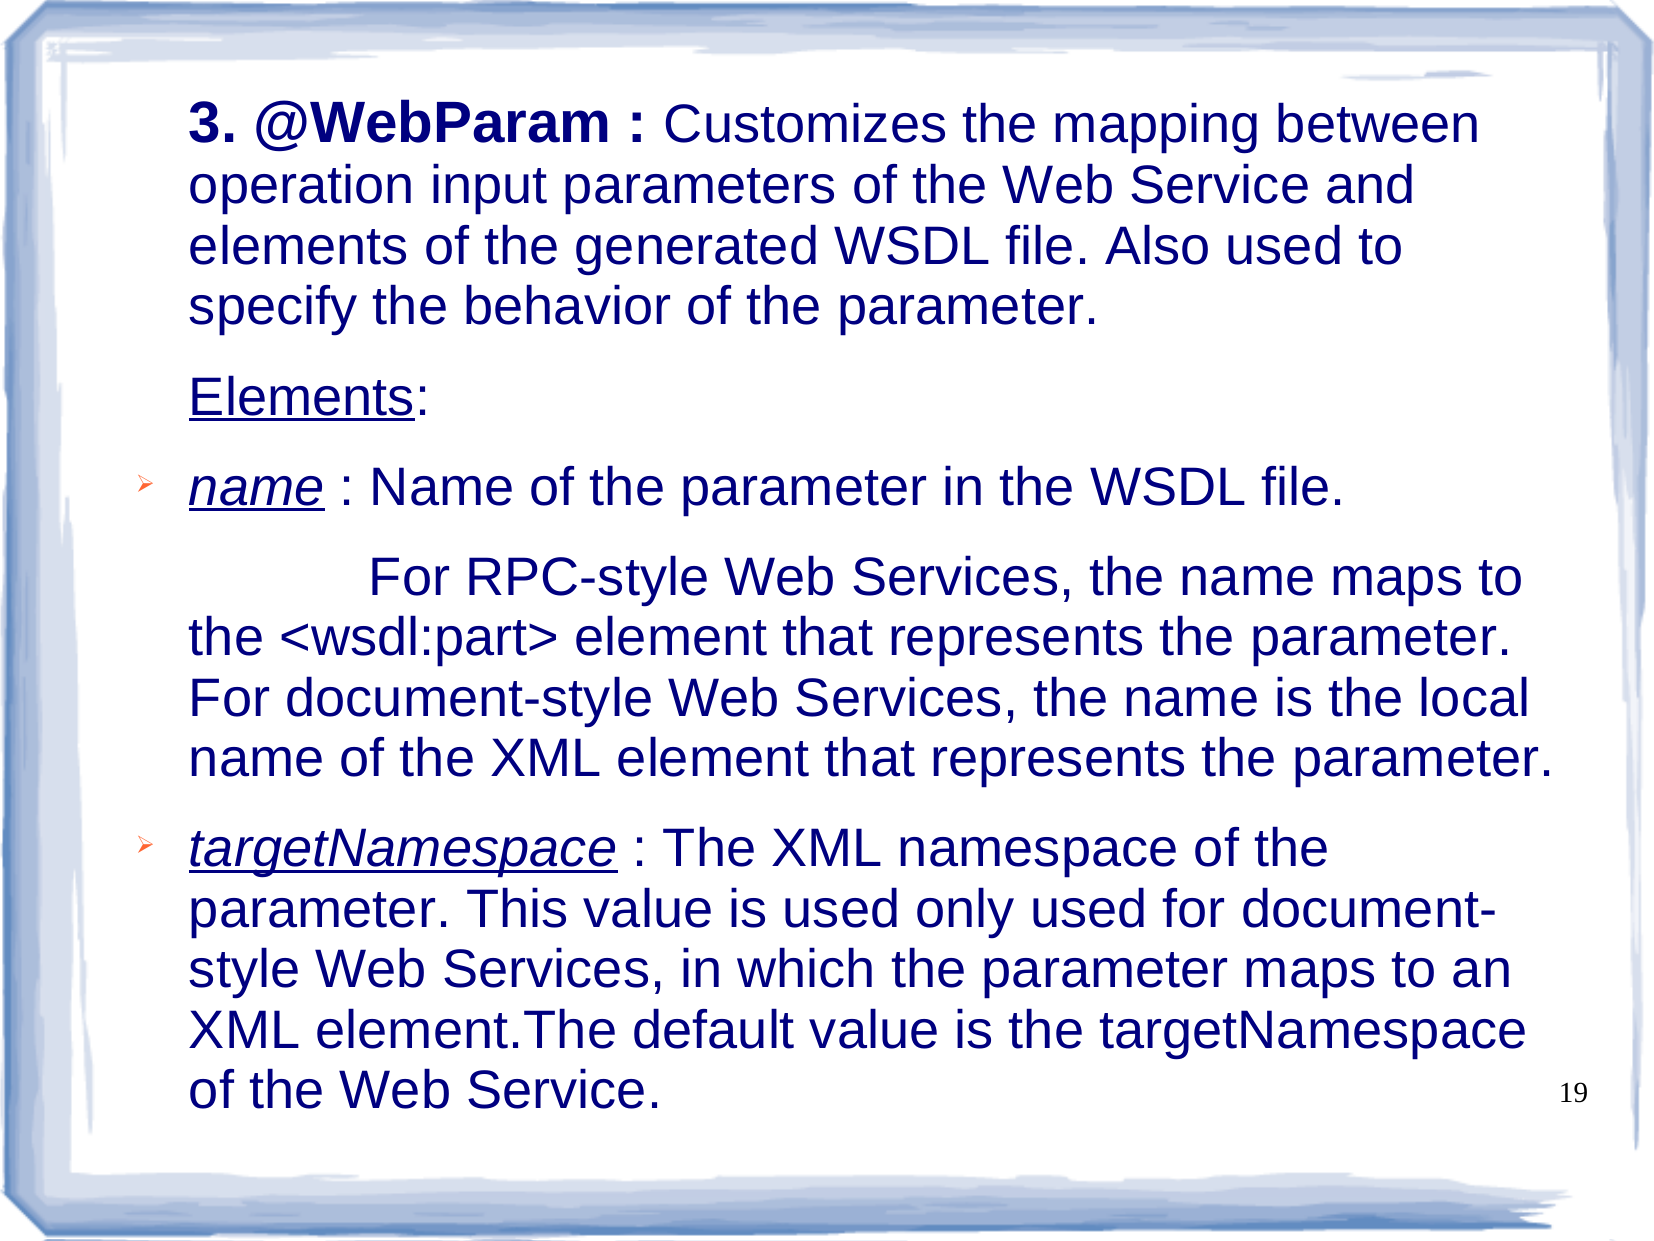

# 3. @WebParam : Customizes the mapping between operation input parameters of the Web Service and elements of the generated WSDL file. Also used to specify the behavior of the parameter.
Elements:
name : Name of the parameter in the WSDL file.
 For RPC-style Web Services, the name maps to the <wsdl:part> element that represents the parameter. For document-style Web Services, the name is the local name of the XML element that represents the parameter.
targetNamespace : The XML namespace of the parameter. This value is used only used for document-style Web Services, in which the parameter maps to an XML element.The default value is the targetNamespace of the Web Service.
19